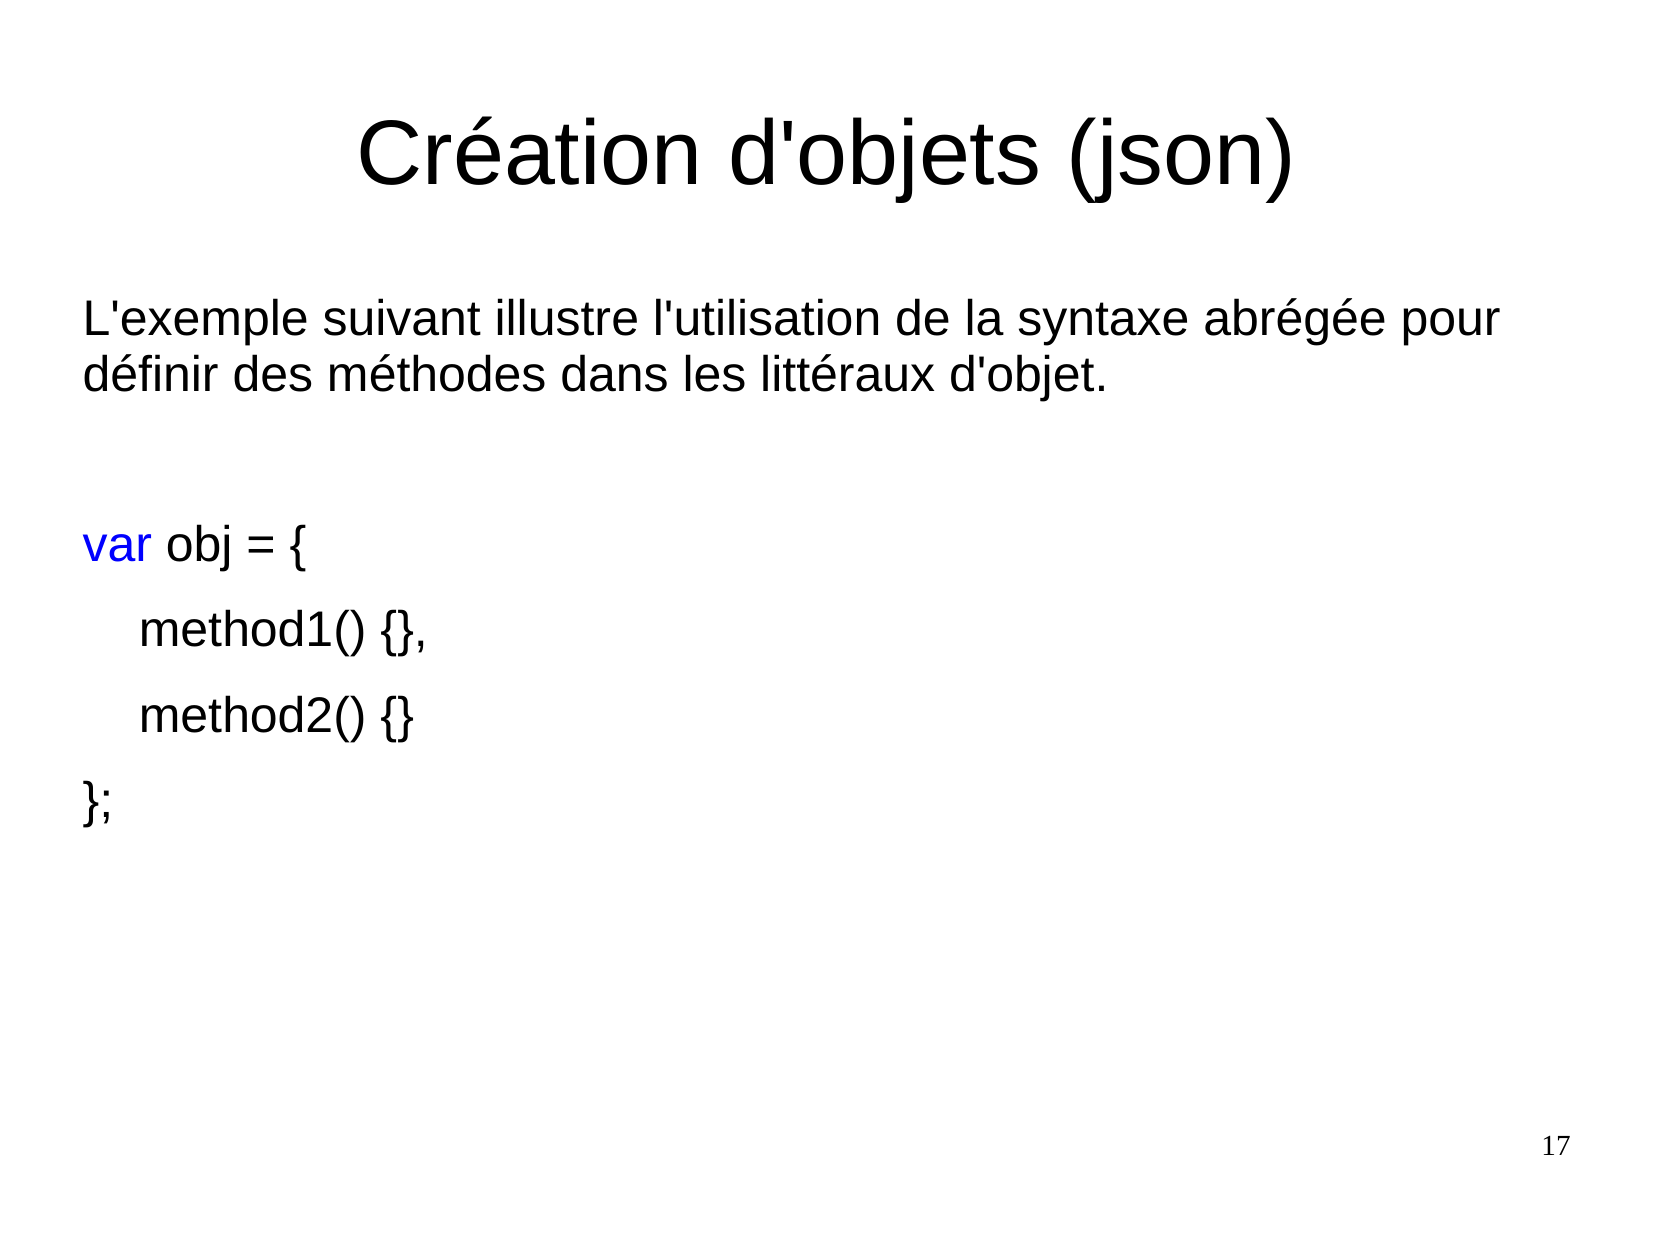

# Création d'objets (json)
L'exemple suivant illustre l'utilisation de la syntaxe abrégée pour définir des méthodes dans les littéraux d'objet.
var obj = {
 method1() {},
 method2() {}
};
17